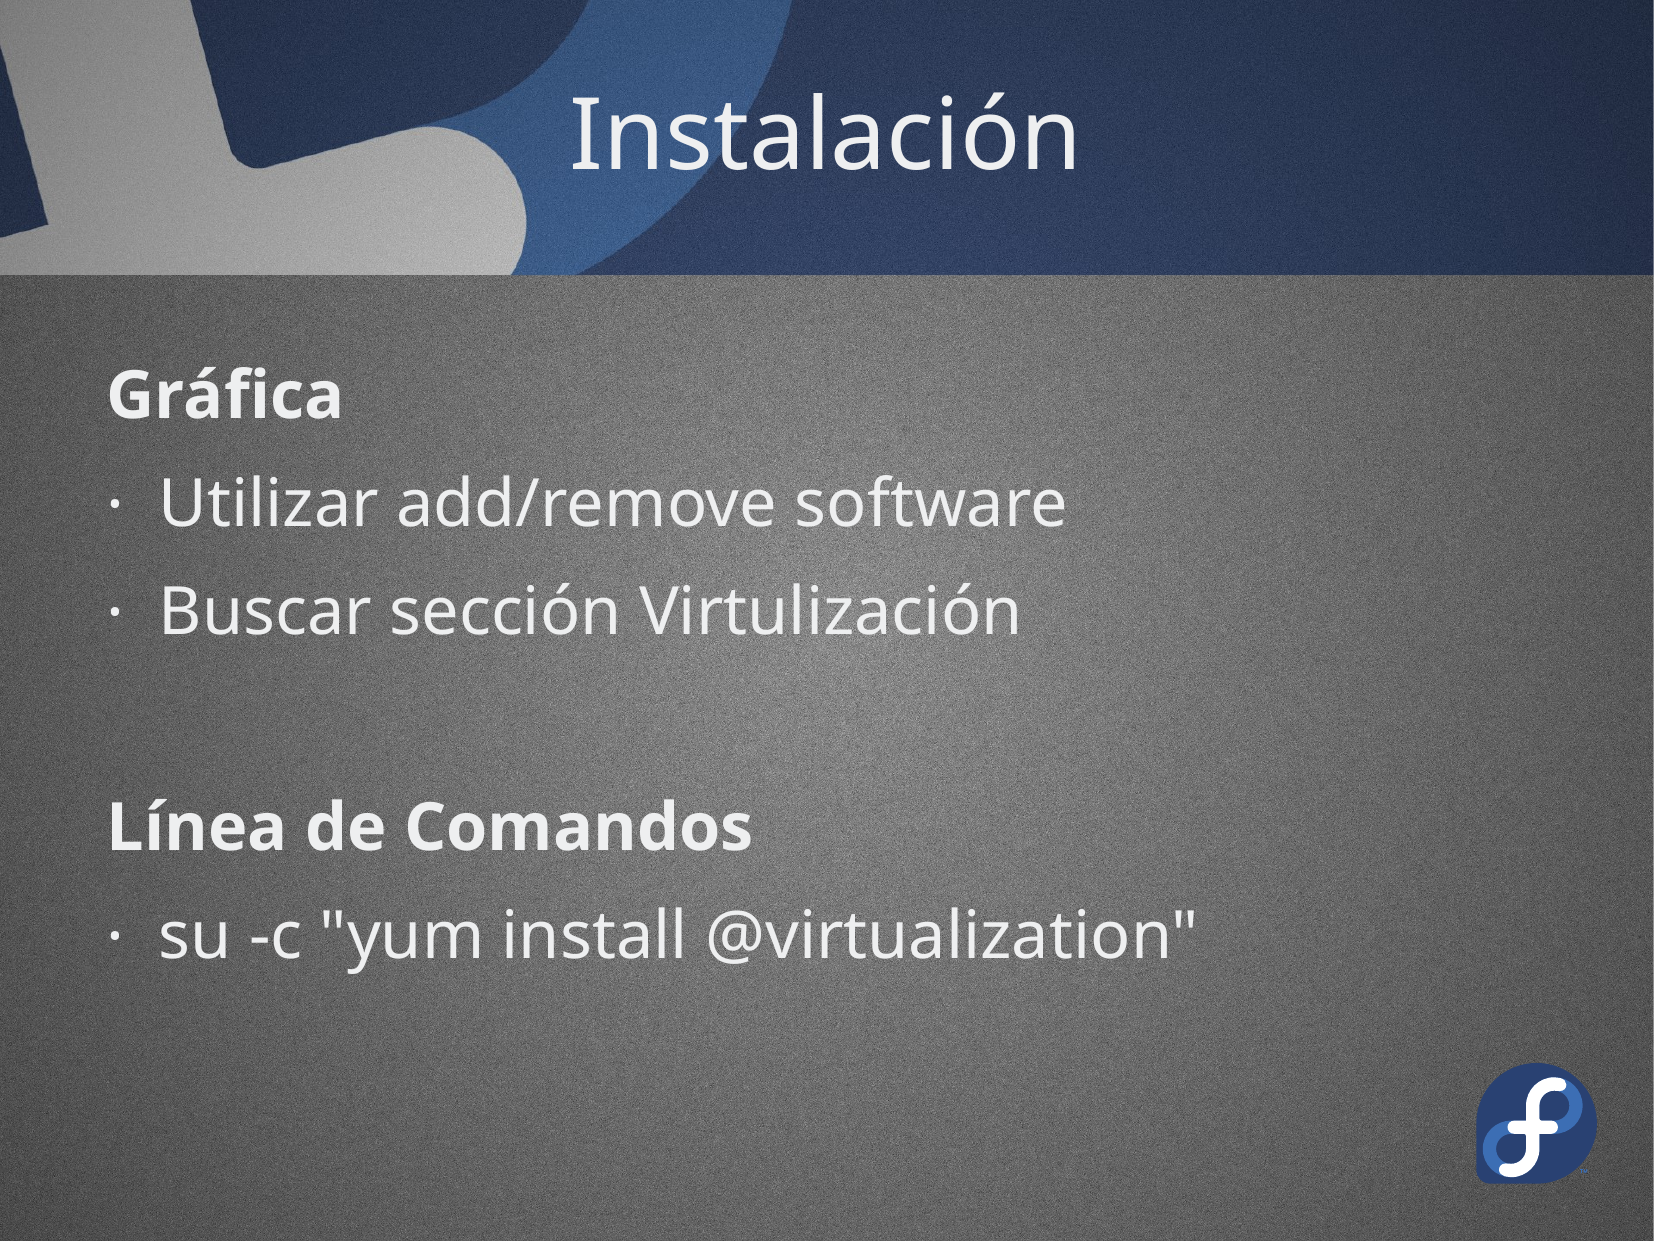

Instalación
Gráfica
Utilizar add/remove software
Buscar sección Virtulización
Línea de Comandos
su -c "yum install @virtualization"